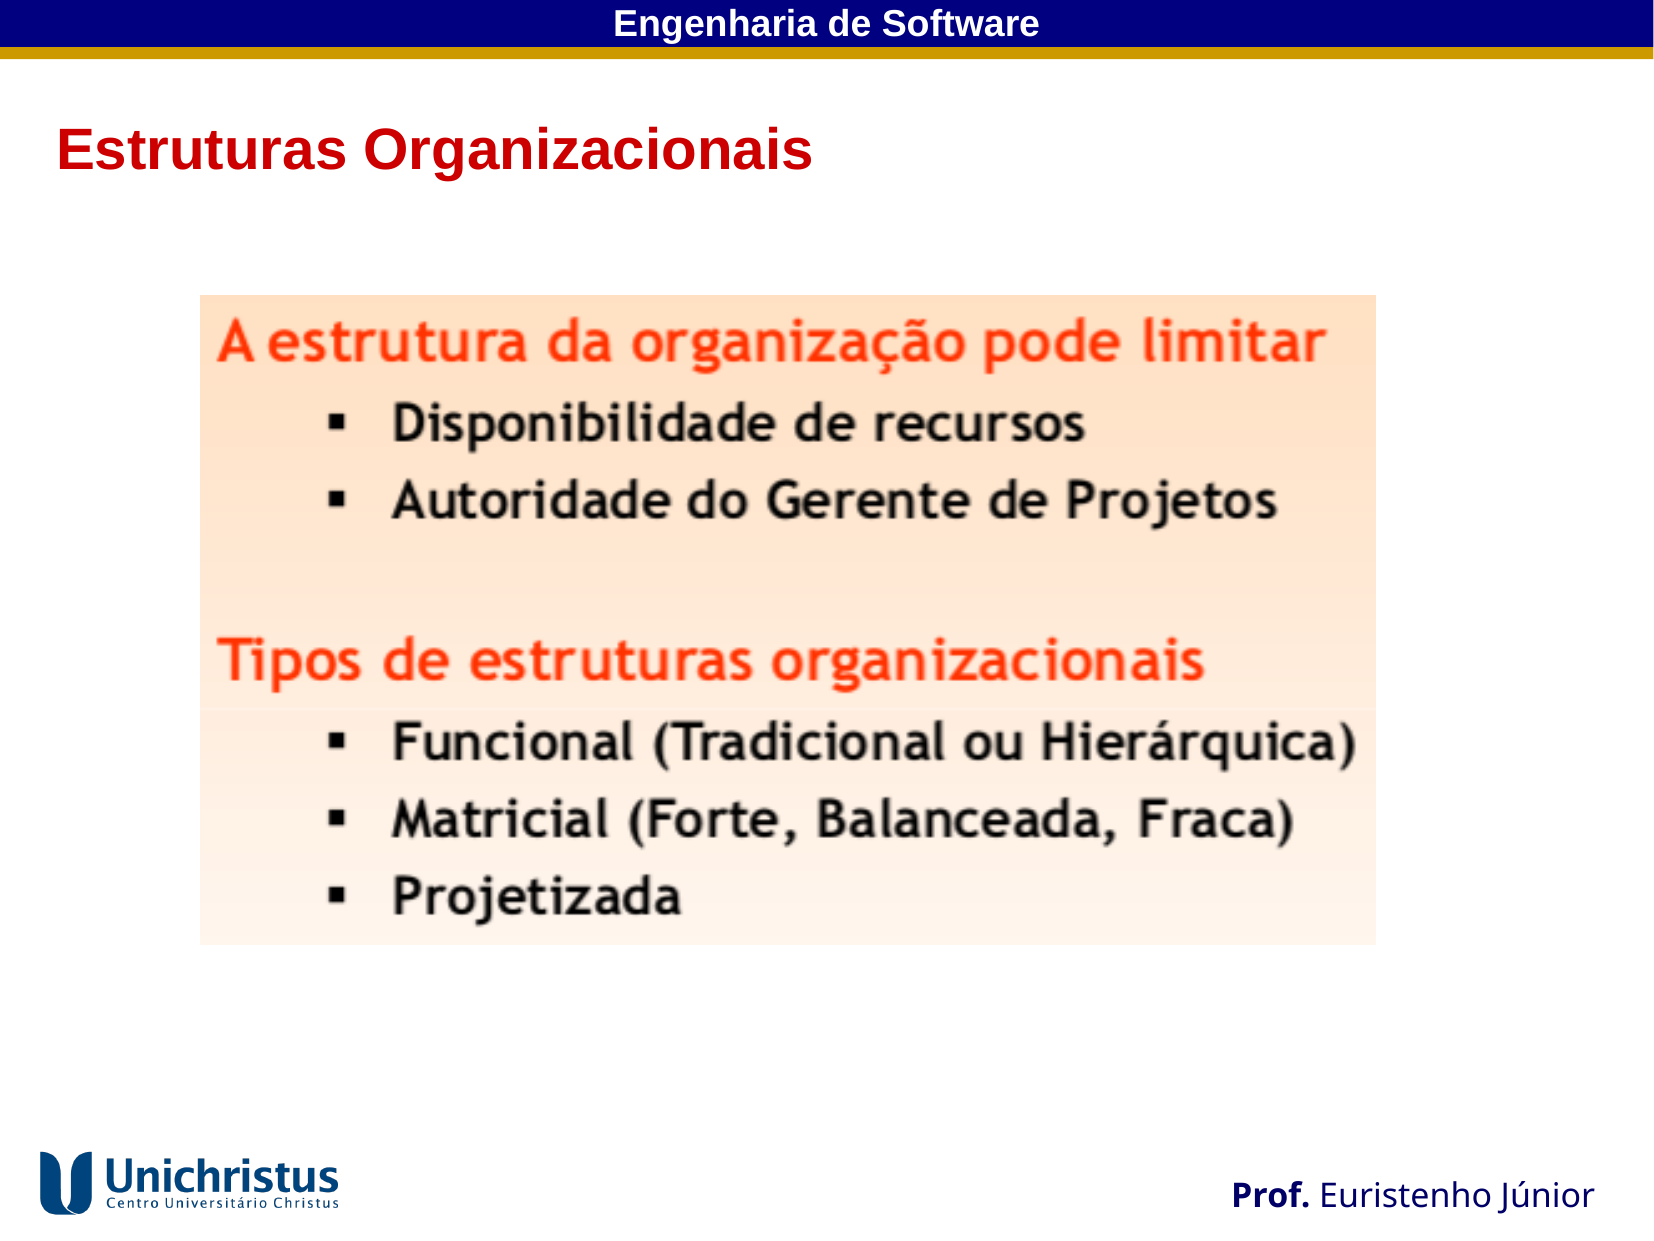

Engenharia de Software
Estruturas Organizacionais
Prof. Euristenho Júnior